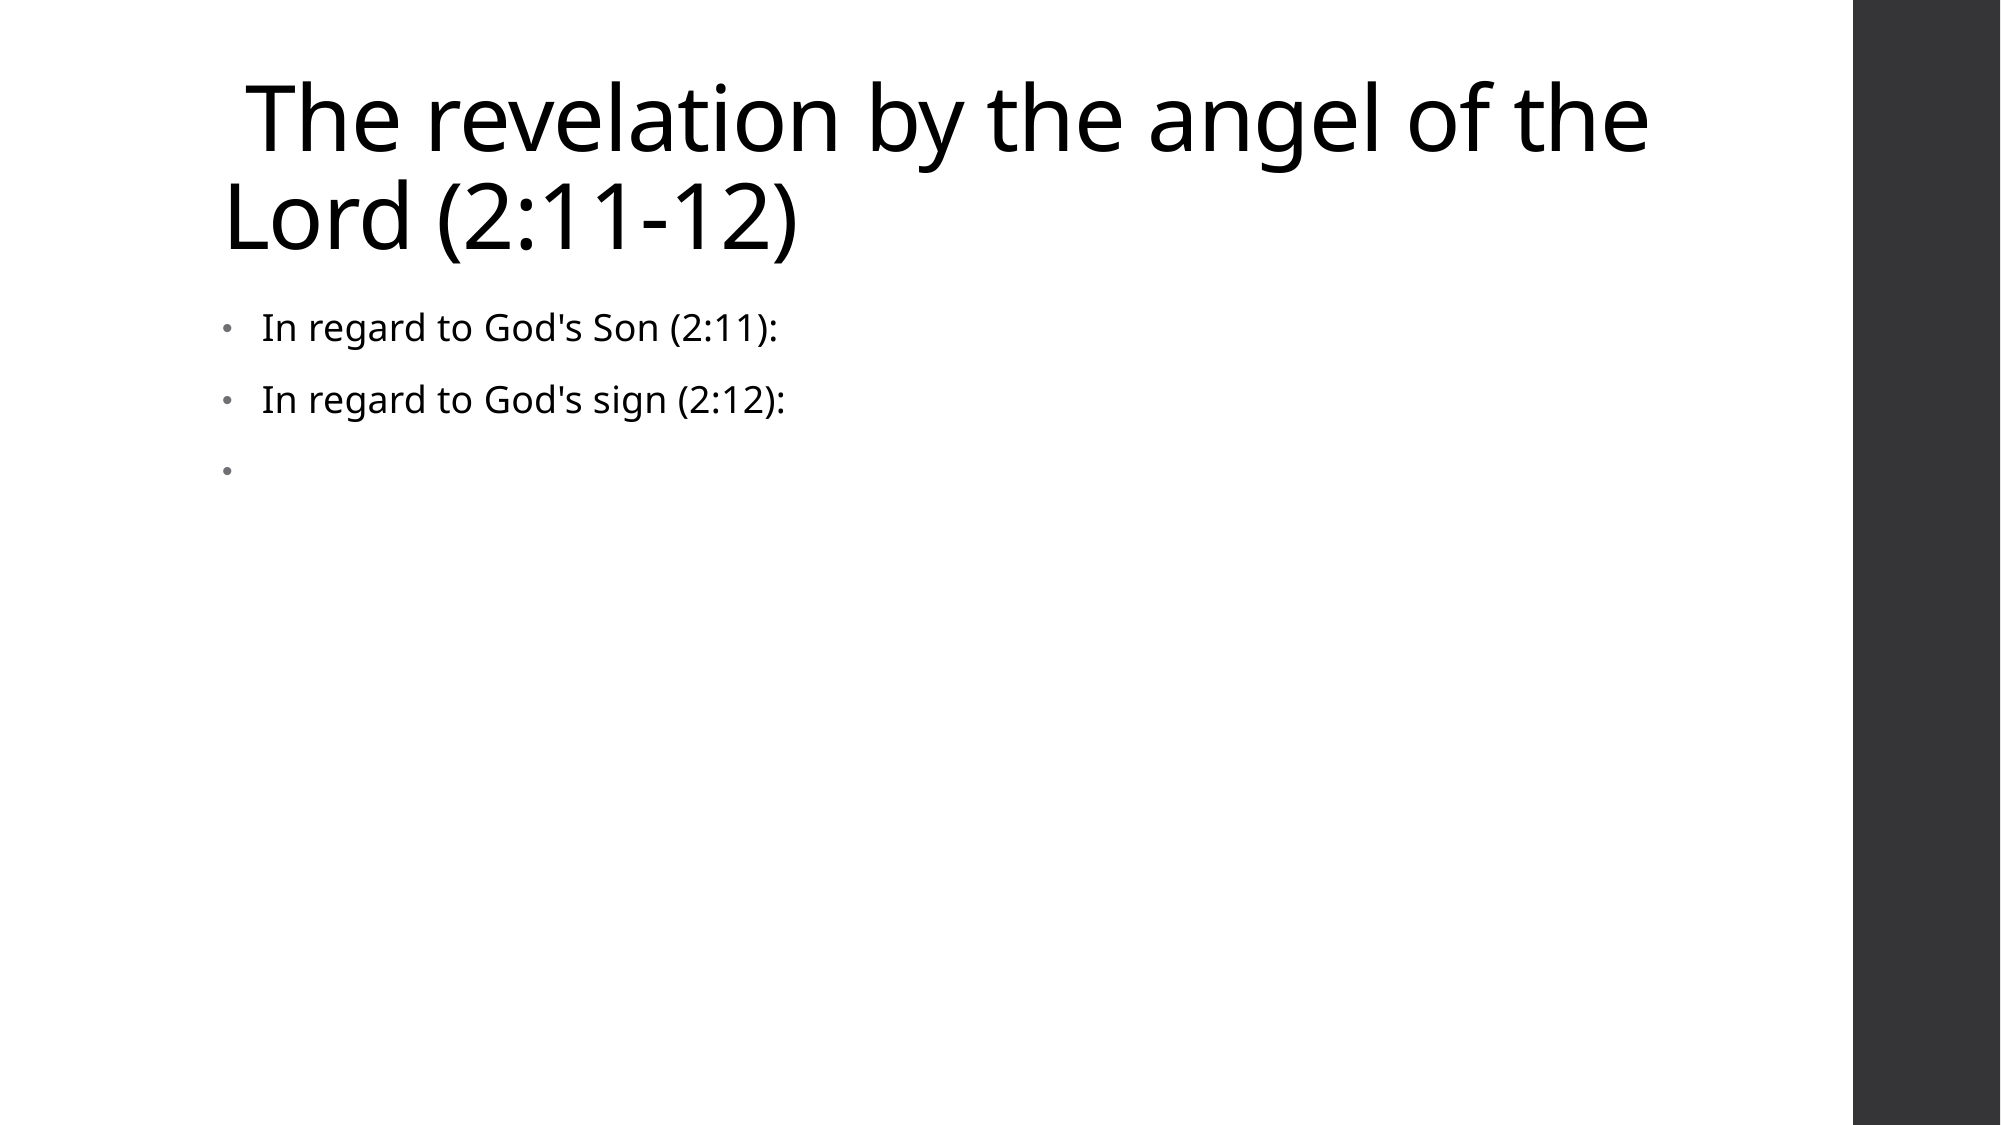

# The revelation by the angel of the Lord (2:11-12)
 In regard to God's Son (2:11):
 In regard to God's sign (2:12):